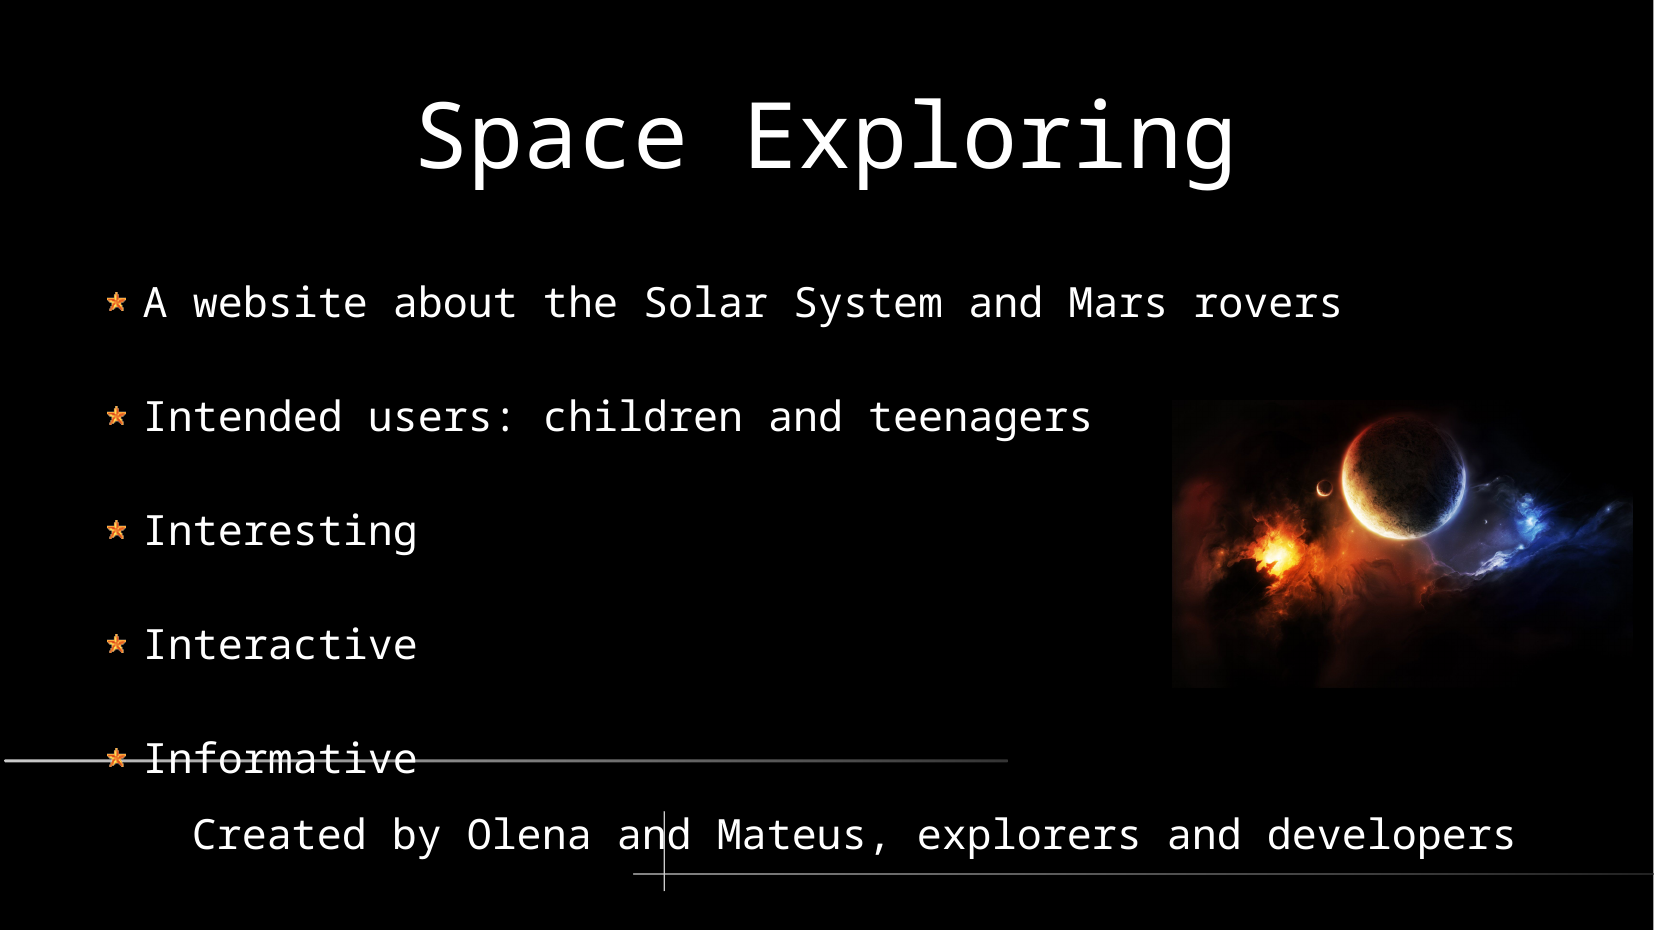

# Space Exploring
A website about the Solar System and Mars rovers
Intended users: children and teenagers
Interesting
Interactive
Informative
Created by Olena and Mateus, explorers and developers